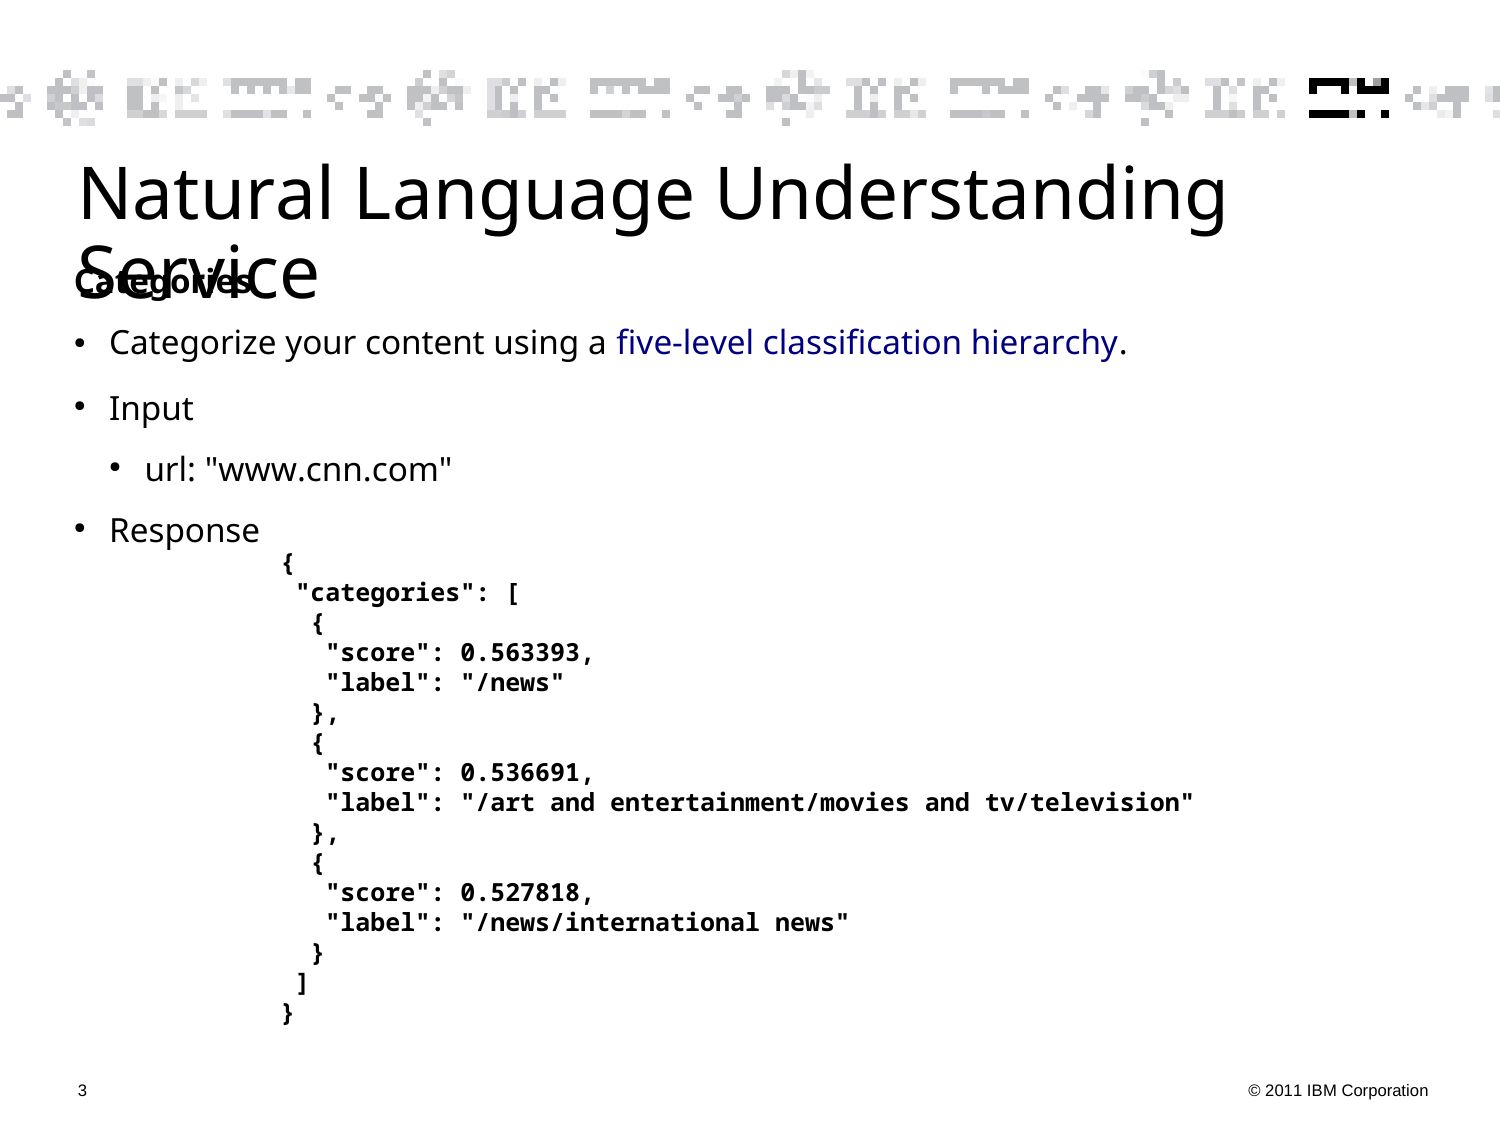

# Natural Language Understanding Service
Categories
Categorize your content using a five-level classification hierarchy.
Input
url: "www.cnn.com"
Response
{
 "categories": [
 {
 "score": 0.563393,
 "label": "/news"
 },
 {
 "score": 0.536691,
 "label": "/art and entertainment/movies and tv/television"
 },
 {
 "score": 0.527818,
 "label": "/news/international news"
 }
 ]
}
3